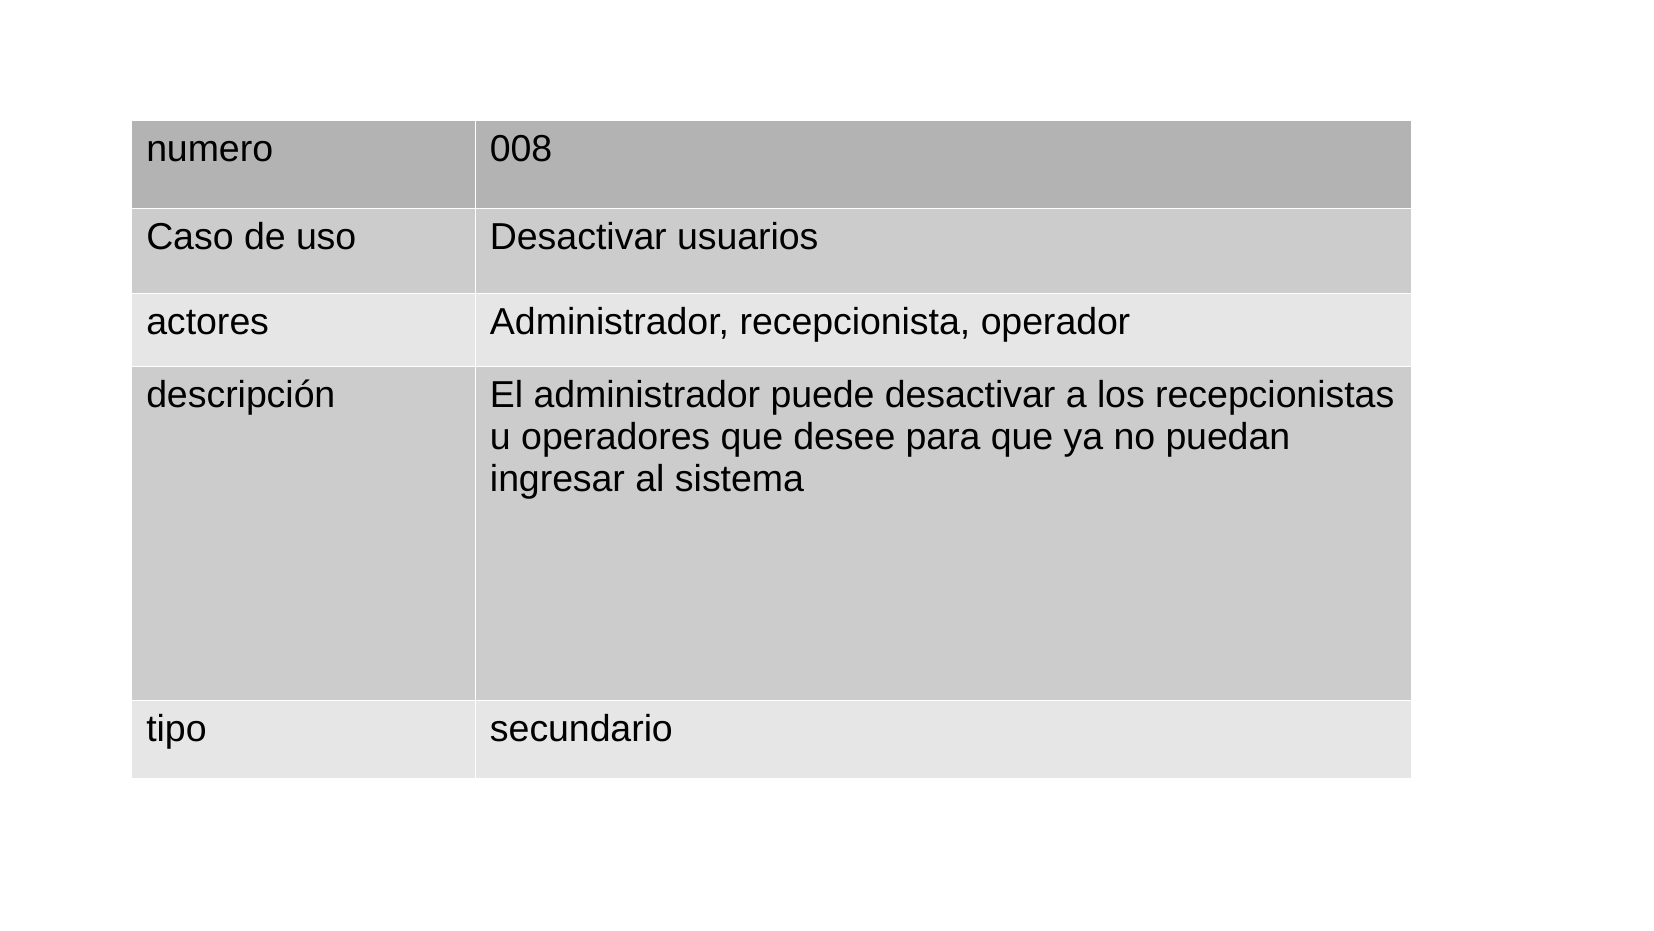

| numero | 008 |
| --- | --- |
| Caso de uso | Desactivar usuarios |
| actores | Administrador, recepcionista, operador |
| descripción | El administrador puede desactivar a los recepcionistas u operadores que desee para que ya no puedan ingresar al sistema |
| tipo | secundario |